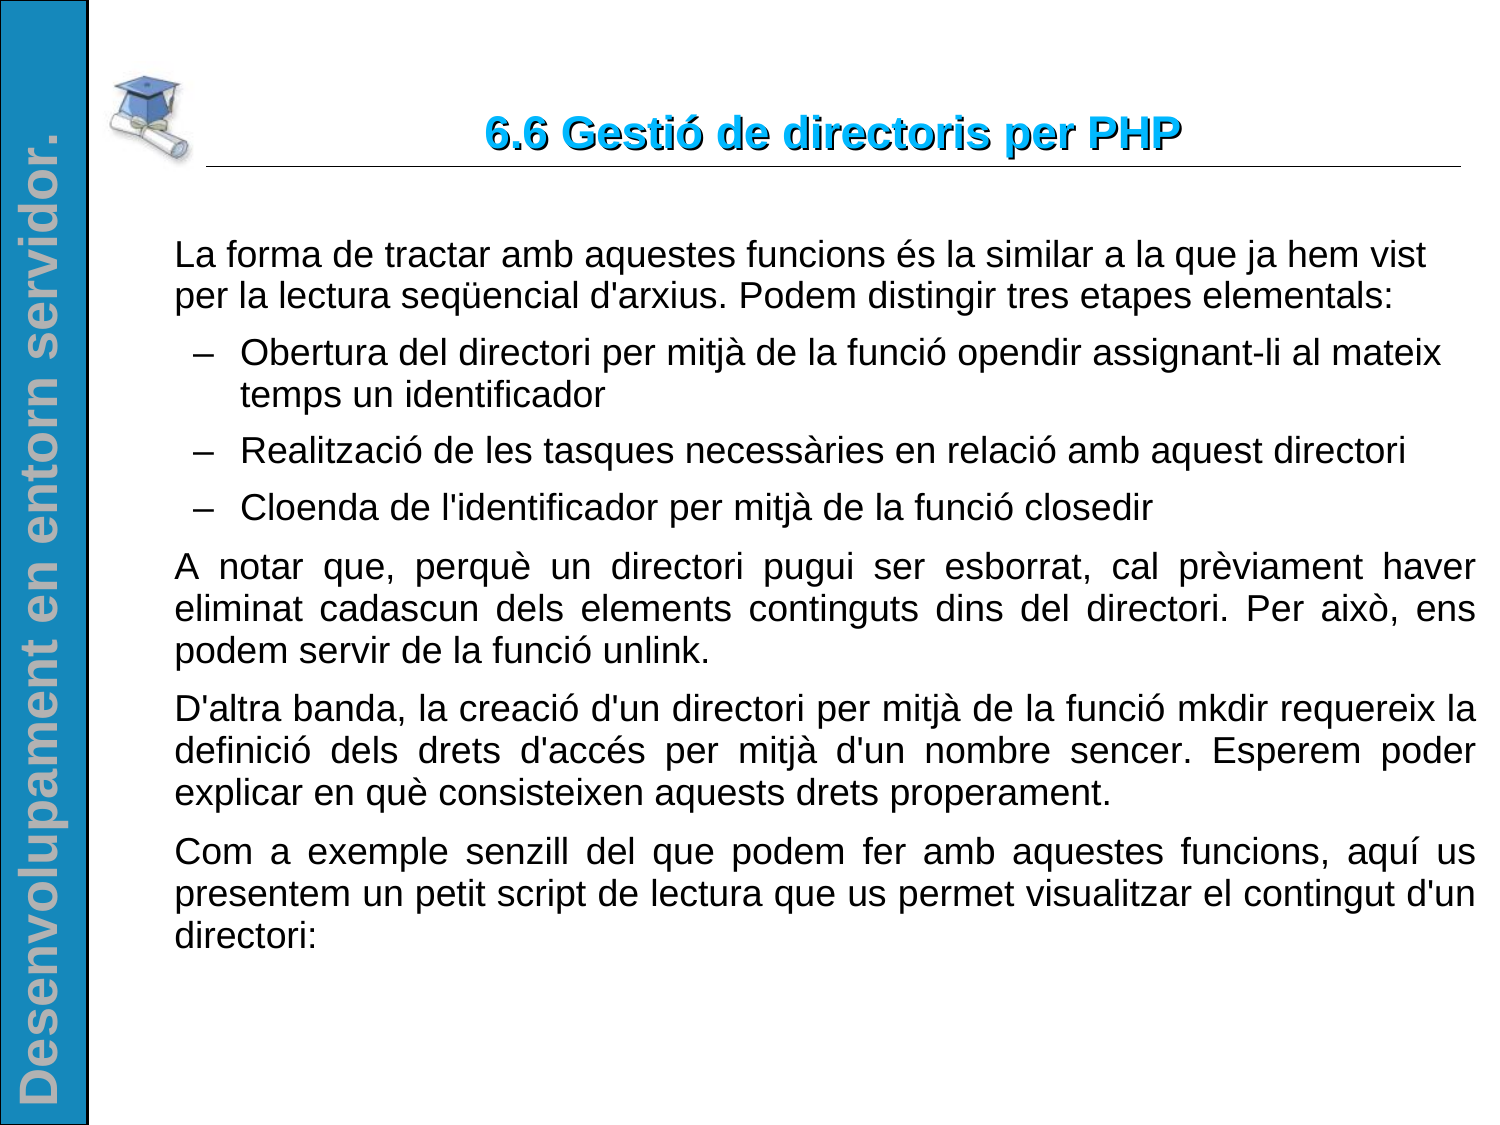

# 6.6 Gestió de directoris per PHP
La forma de tractar amb aquestes funcions és la similar a la que ja hem vist per la lectura seqüencial d'arxius. Podem distingir tres etapes elementals:
Obertura del directori per mitjà de la funció opendir assignant-li al mateix temps un identificador
Realització de les tasques necessàries en relació amb aquest directori
Cloenda de l'identificador per mitjà de la funció closedir
A notar que, perquè un directori pugui ser esborrat, cal prèviament haver eliminat cadascun dels elements continguts dins del directori. Per això, ens podem servir de la funció unlink.
D'altra banda, la creació d'un directori per mitjà de la funció mkdir requereix la definició dels drets d'accés per mitjà d'un nombre sencer. Esperem poder explicar en què consisteixen aquests drets properament.
Com a exemple senzill del que podem fer amb aquestes funcions, aquí us presentem un petit script de lectura que us permet visualitzar el contingut d'un directori: